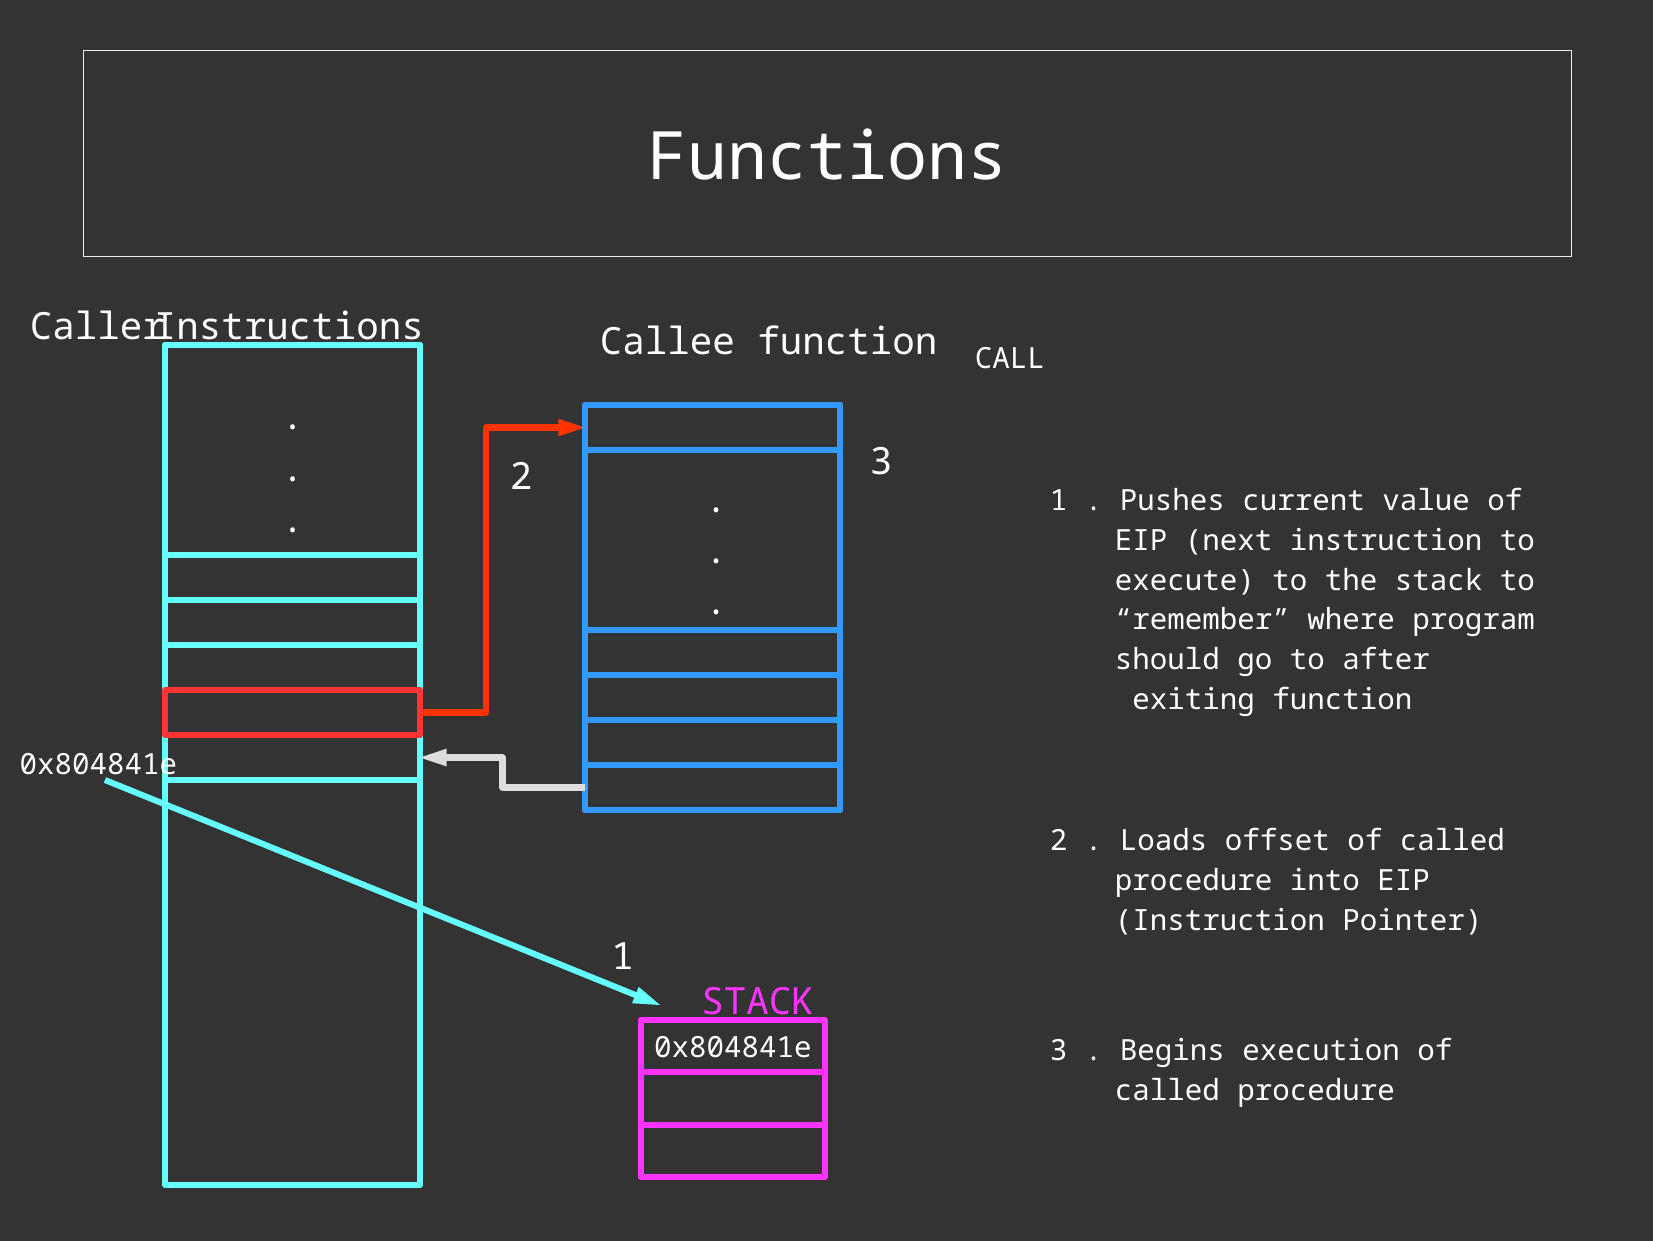

Functions
Caller
Instructions
Callee function
CALL
	1 . Pushes current value of EIP (next instruction to execute) to the stack to “remember” where program should go to after exiting function
	2 . Loads offset of called procedure into EIP
 (Instruction Pointer)
	3 . Begins execution of called procedure
.
.
.
3
2
.
.
.
0x804841e
1
STACK
0x804841e